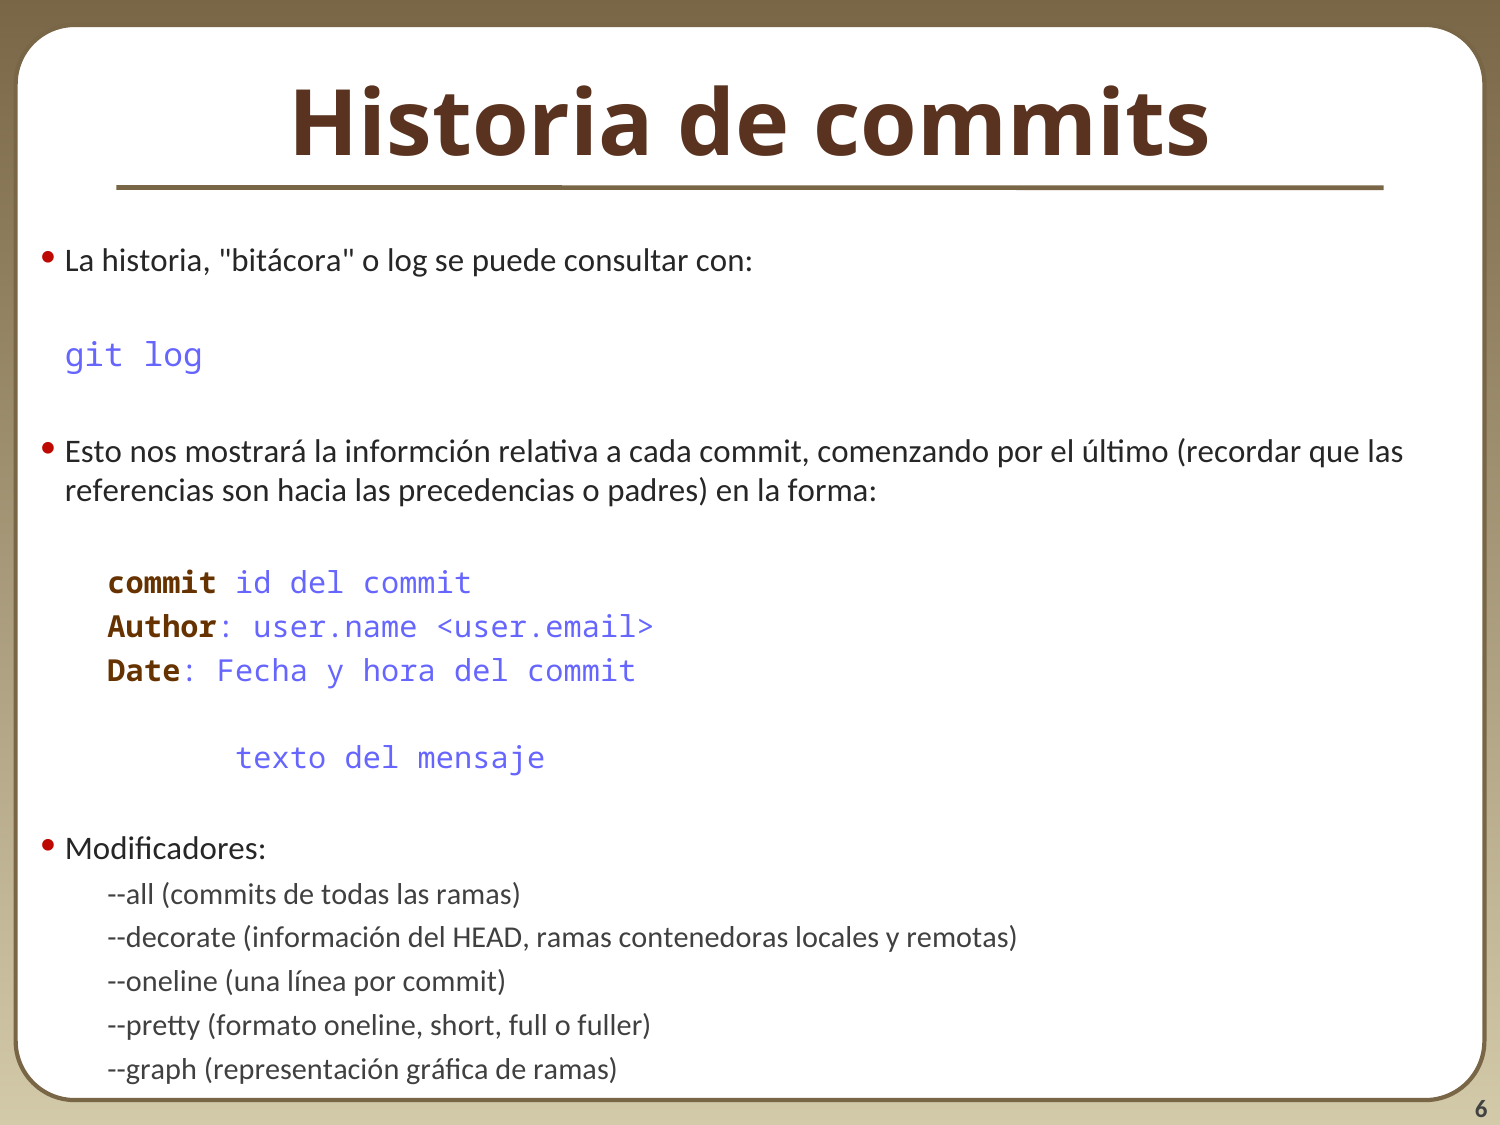

# Historia de commits
La historia, "bitácora" o log se puede consultar con:
git log
Esto nos mostrará la informción relativa a cada commit, comenzando por el último (recordar que las referencias son hacia las precedencias o padres) en la forma:
commit id del commit
Author: user.name <user.email>
Date: Fecha y hora del commit
 texto del mensaje
Modificadores:
--all (commits de todas las ramas)
--decorate (información del HEAD, ramas contenedoras locales y remotas)
--oneline (una línea por commit)
--pretty (formato oneline, short, full o fuller)
--graph (representación gráfica de ramas)